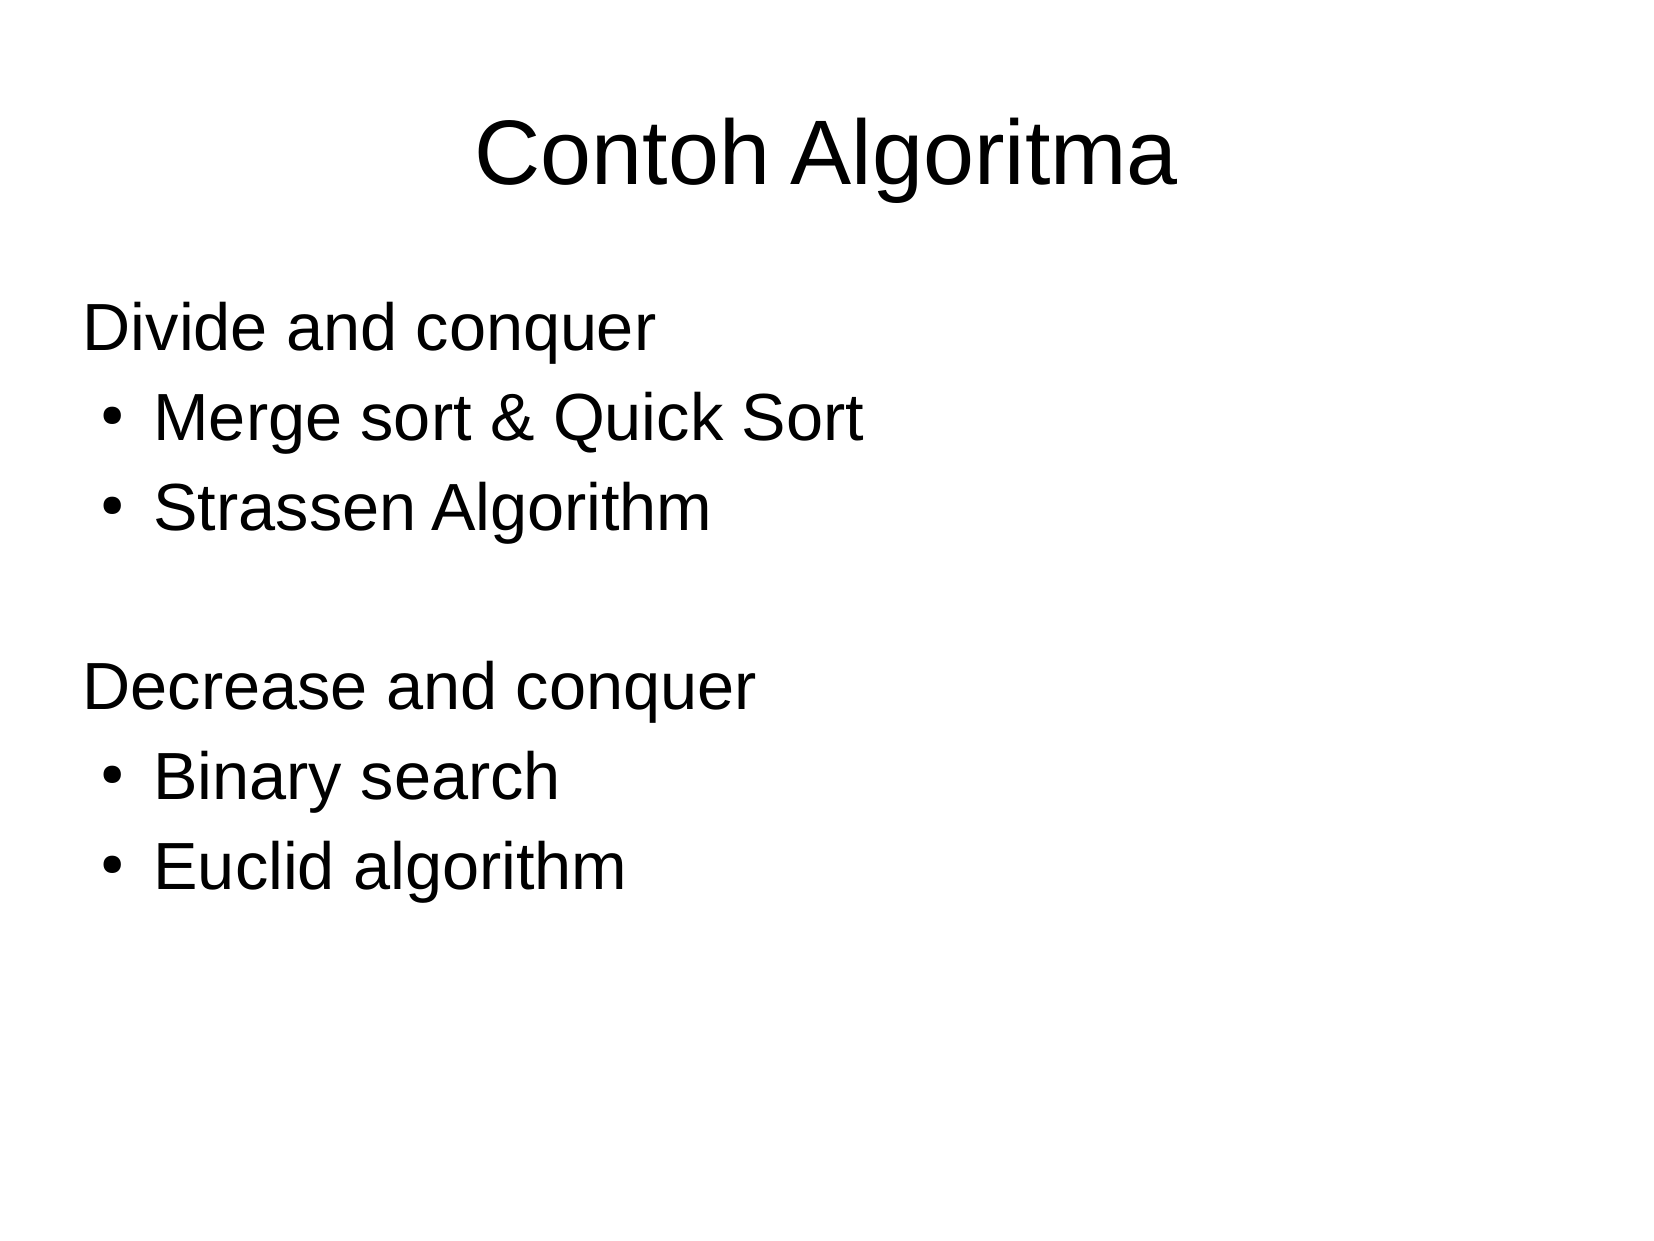

# Contoh Algoritma
Divide and conquer
Merge sort & Quick Sort
Strassen Algorithm
Decrease and conquer
Binary search
Euclid algorithm